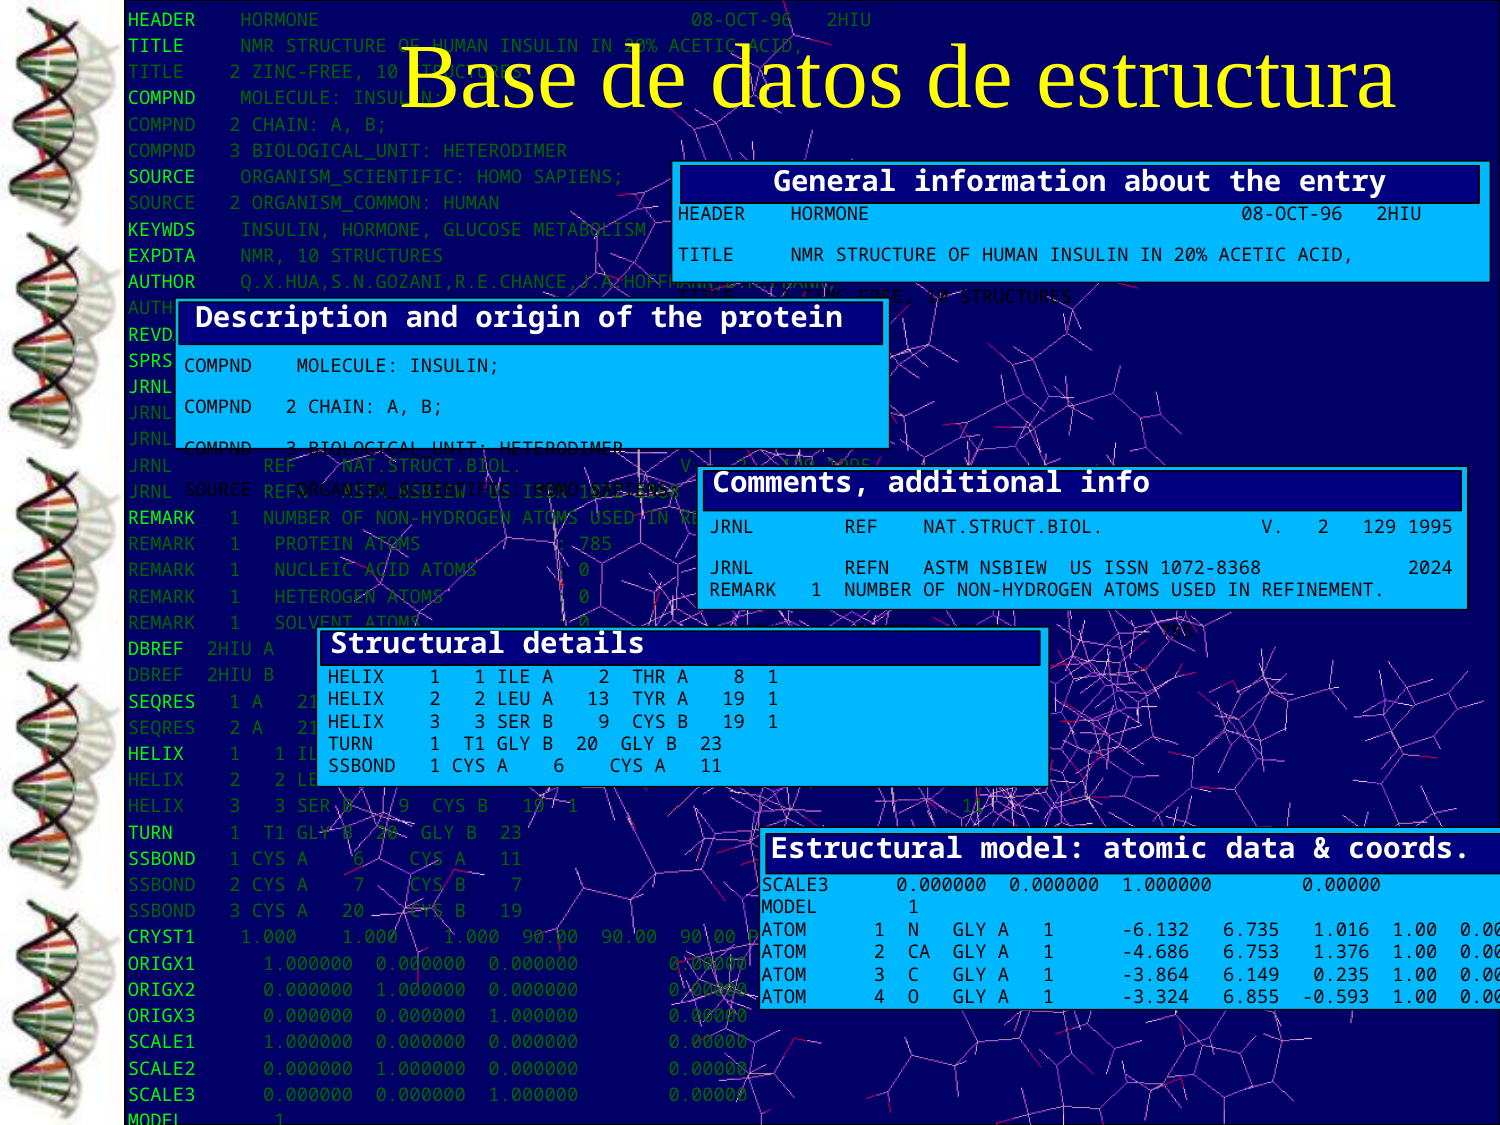

HEADER HORMONE 08-OCT-96 2HIU
TITLE NMR STRUCTURE OF HUMAN INSULIN IN 20% ACETIC ACID,
TITLE 2 ZINC-FREE, 10 STRUCTURES
COMPND MOLECULE: INSULIN;
COMPND 2 CHAIN: A, B;
COMPND 3 BIOLOGICAL_UNIT: HETERODIMER
SOURCE ORGANISM_SCIENTIFIC: HOMO SAPIENS;
SOURCE 2 ORGANISM_COMMON: HUMAN
KEYWDS INSULIN, HORMONE, GLUCOSE METABOLISM
EXPDTA NMR, 10 STRUCTURES
AUTHOR Q.X.HUA,S.N.GOZANI,R.E.CHANCE,J.A.HOFFMANN,B.H.FRANK,
AUTHOR 2 M.A.WEISS
REVDAT 1 01-APR-97 2HIU 0
SPRSDE 01-APR-97 2HIU 1HIU
JRNL AUTH Q.X.HUA,S.N.GOZANI,R.E.CHANCE,J.A.HOFFMANN,
JRNL AUTH 2 B.H.FRANK,M.A.WEISS
JRNL TITL STRUCTURE OF A PROTEIN IN A KINETIC TRAP
JRNL REF NAT.STRUCT.BIOL. V. 2 129 1995
JRNL REFN ASTM NSBIEW US ISSN 1072-8368 2024
REMARK 1 NUMBER OF NON-HYDROGEN ATOMS USED IN REFINEMENT.
REMARK 1 PROTEIN ATOMS : 785
REMARK 1 NUCLEIC ACID ATOMS : 0
REMARK 1 HETEROGEN ATOMS : 0
REMARK 1 SOLVENT ATOMS : 0
DBREF 2HIU A 1 21 SWS P01308 INS_HUMAN 90 110
DBREF 2HIU B 1 30 SWS P01308 INS_HUMAN 25 54
SEQRES 1 A 21 GLY ILE VAL GLU GLN CYS CYS THR SER ILE CYS SER LEU
SEQRES 2 A 21 TYR GLN LEU GLU ASN TYR CYS ASN
HELIX 1 1 ILE A 2 THR A 8 1 7
HELIX 2 2 LEU A 13 TYR A 19 1 7
HELIX 3 3 SER B 9 CYS B 19 1 11
TURN 1 T1 GLY B 20 GLY B 23
SSBOND 1 CYS A 6 CYS A 11
SSBOND 2 CYS A 7 CYS B 7
SSBOND 3 CYS A 20 CYS B 19
CRYST1 1.000 1.000 1.000 90.00 90.00 90.00 P 1 1
ORIGX1 1.000000 0.000000 0.000000 0.00000
ORIGX2 0.000000 1.000000 0.000000 0.00000
ORIGX3 0.000000 0.000000 1.000000 0.00000
SCALE1 1.000000 0.000000 0.000000 0.00000
SCALE2 0.000000 1.000000 0.000000 0.00000
SCALE3 0.000000 0.000000 1.000000 0.00000
MODEL 1
ATOM 1 N GLY A 1 -6.132 6.735 1.016 1.00 0.00 N
ATOM 2 CA GLY A 1 -4.686 6.753 1.376 1.00 0.00 C
ATOM 3 C GLY A 1 -3.864 6.149 0.235 1.00 0.00 C
ATOM 4 O GLY A 1 -3.324 6.855 -0.593 1.00 0.00 O
ATOM 5 1H GLY A 1 -6.407 5.776 0.726 1.00 0.00 H
Base de datos de estructura
General information about the entry
HEADER HORMONE 08-OCT-96 2HIU
TITLE NMR STRUCTURE OF HUMAN INSULIN IN 20% ACETIC ACID,
TITLE 2 ZINC-FREE, 10 STRUCTURES
Description and origin of the protein
COMPND MOLECULE: INSULIN;
COMPND 2 CHAIN: A, B;
COMPND 3 BIOLOGICAL_UNIT: HETERODIMER
SOURCE ORGANISM_SCIENTIFIC: HOMO SAPIENS;
Comments, additional info
JRNL REF NAT.STRUCT.BIOL. V. 2 129 1995
JRNL REFN ASTM NSBIEW US ISSN 1072-8368 2024
REMARK 1 NUMBER OF NON-HYDROGEN ATOMS USED IN REFINEMENT.
REMARK 1 PROTEIN ATOMS : 785
Structural details
HELIX 1 1 ILE A 2 THR A 8 1
HELIX 2 2 LEU A 13 TYR A 19 1
HELIX 3 3 SER B 9 CYS B 19 1
TURN 1 T1 GLY B 20 GLY B 23
SSBOND 1 CYS A 6 CYS A 11
Estructural model: atomic data & coords.
SCALE3 0.000000 0.000000 1.000000 0.00000
MODEL 1
ATOM 1 N GLY A 1 -6.132 6.735 1.016 1.00 0.00
ATOM 2 CA GLY A 1 -4.686 6.753 1.376 1.00 0.00
ATOM 3 C GLY A 1 -3.864 6.149 0.235 1.00 0.00
ATOM 4 O GLY A 1 -3.324 6.855 -0.593 1.00 0.00